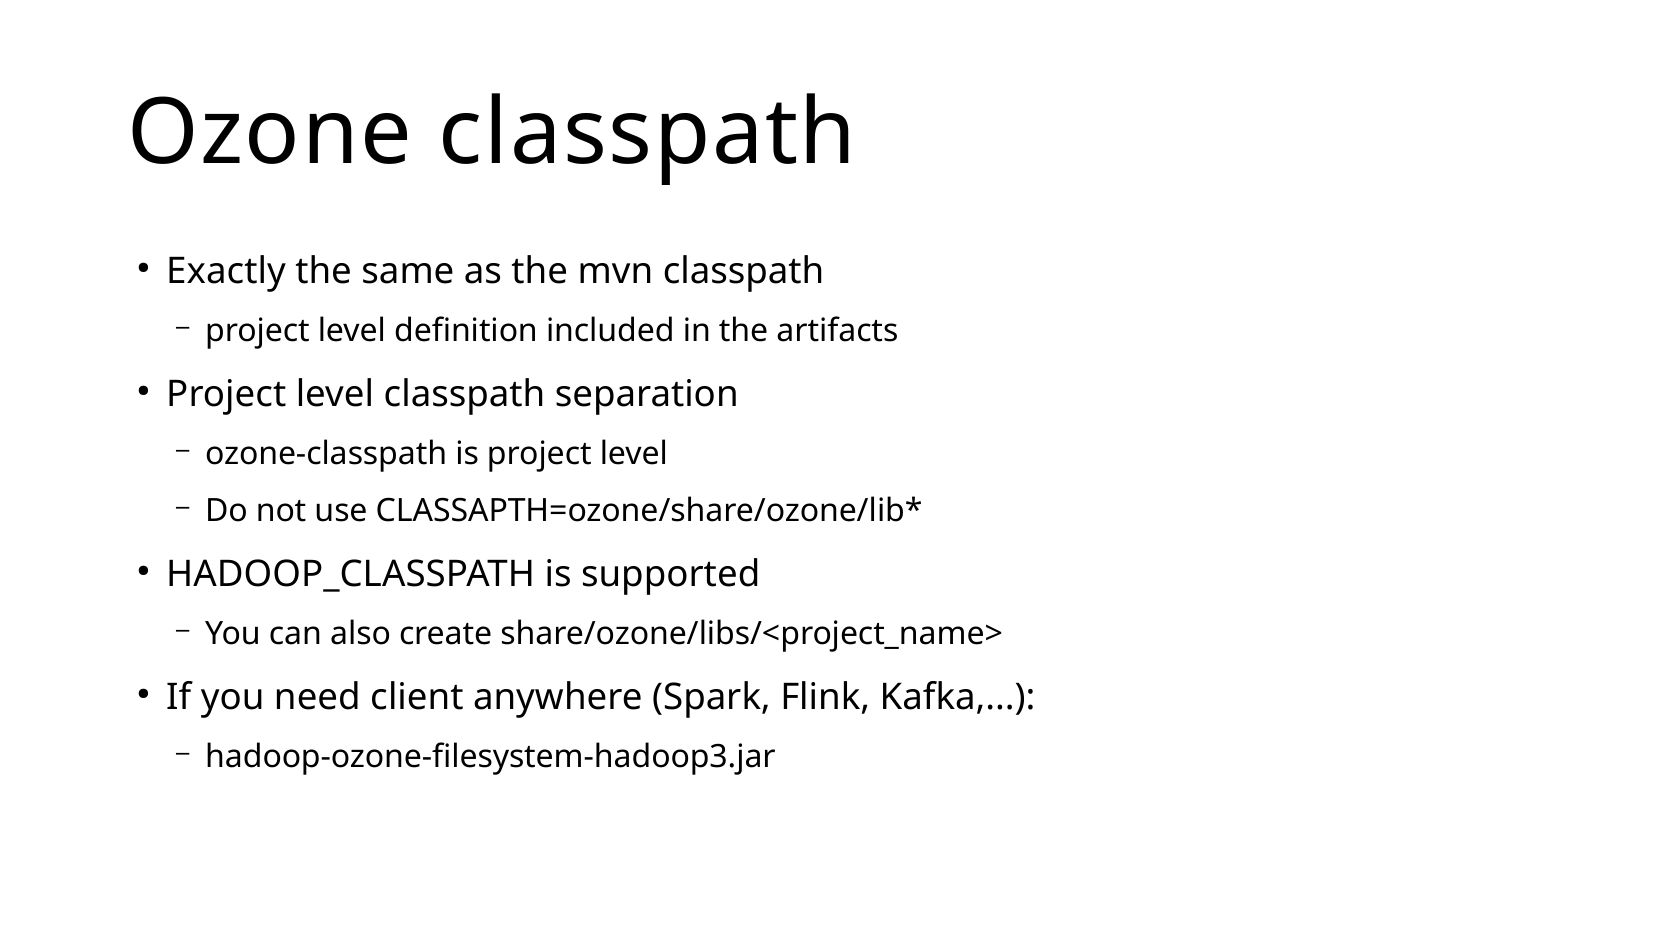

# Ozone classpath
Exactly the same as the mvn classpath
project level definition included in the artifacts
Project level classpath separation
ozone-classpath is project level
Do not use CLASSAPTH=ozone/share/ozone/lib*
HADOOP_CLASSPATH is supported
You can also create share/ozone/libs/<project_name>
If you need client anywhere (Spark, Flink, Kafka,...):
hadoop-ozone-filesystem-hadoop3.jar